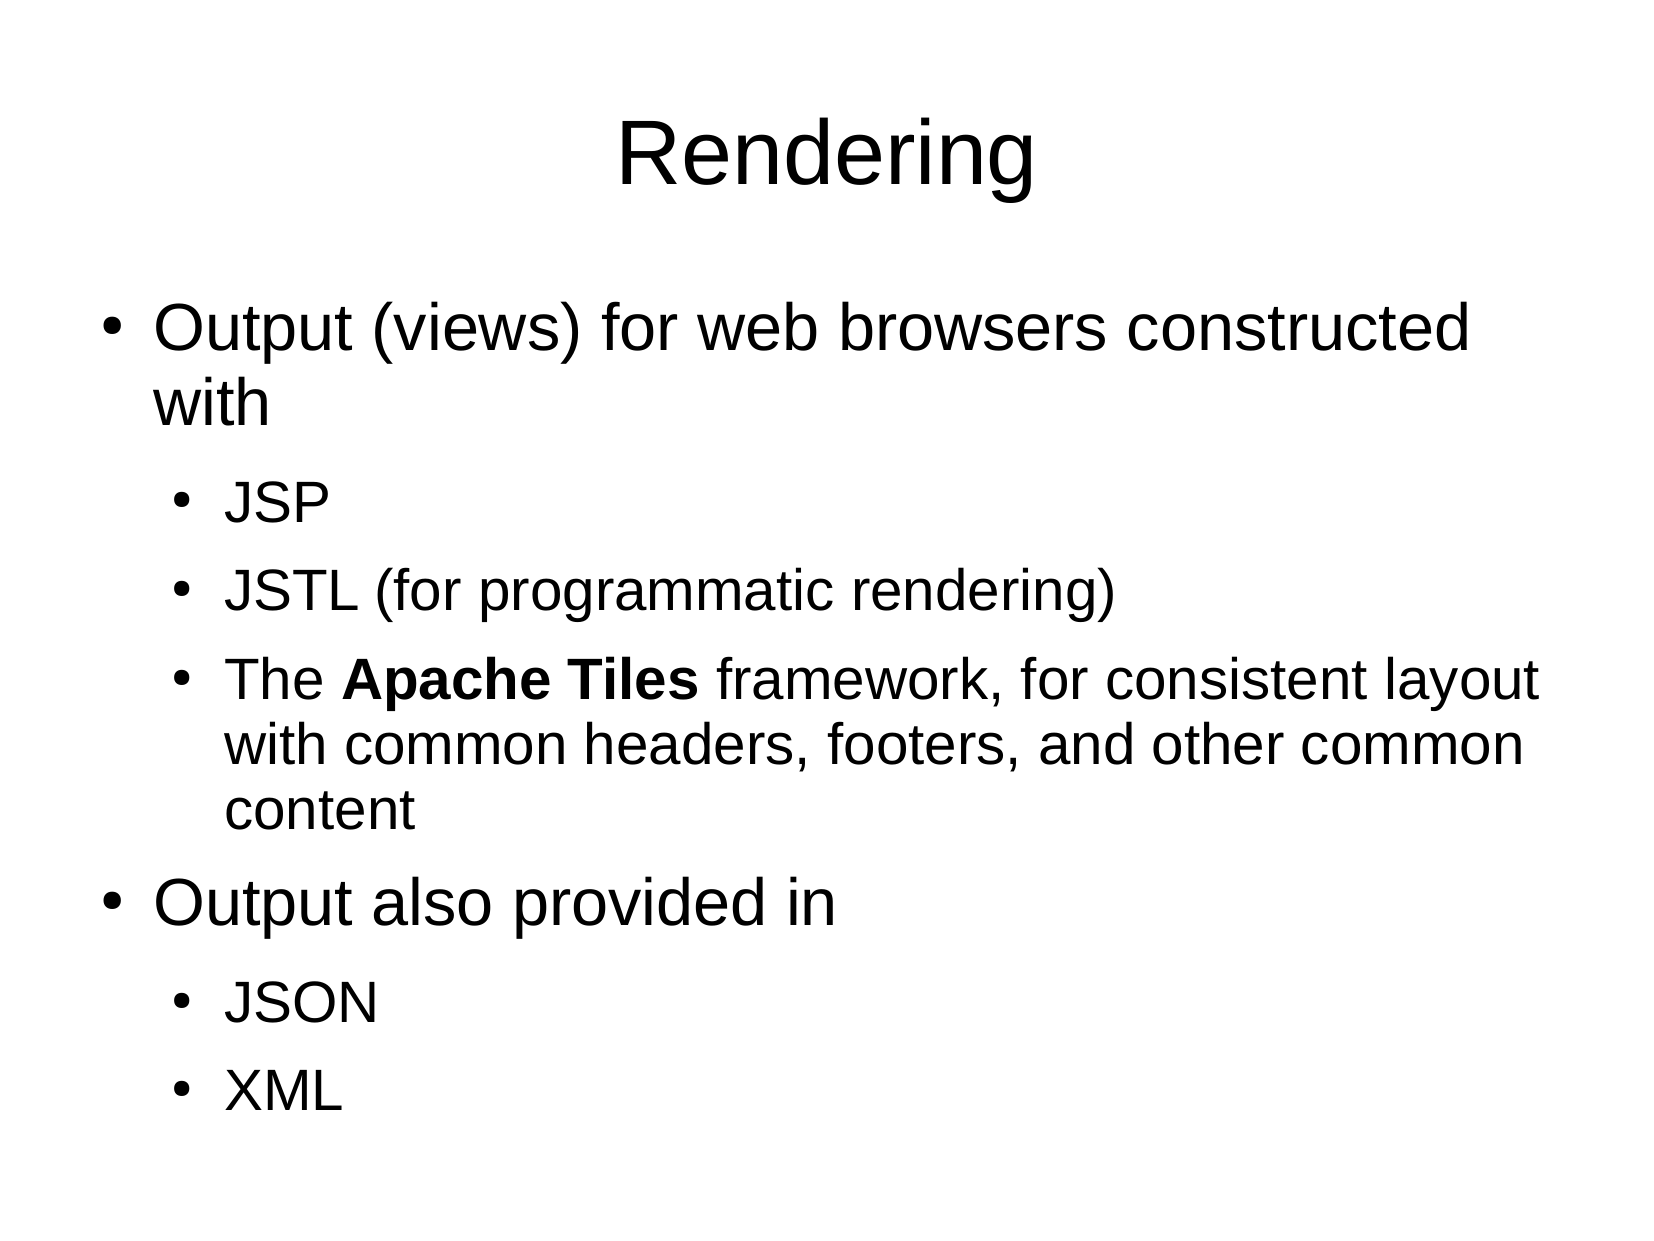

# Rendering
Output (views) for web browsers constructed with
JSP
JSTL (for programmatic rendering)
The Apache Tiles framework, for consistent layout with common headers, footers, and other common content
Output also provided in
JSON
XML